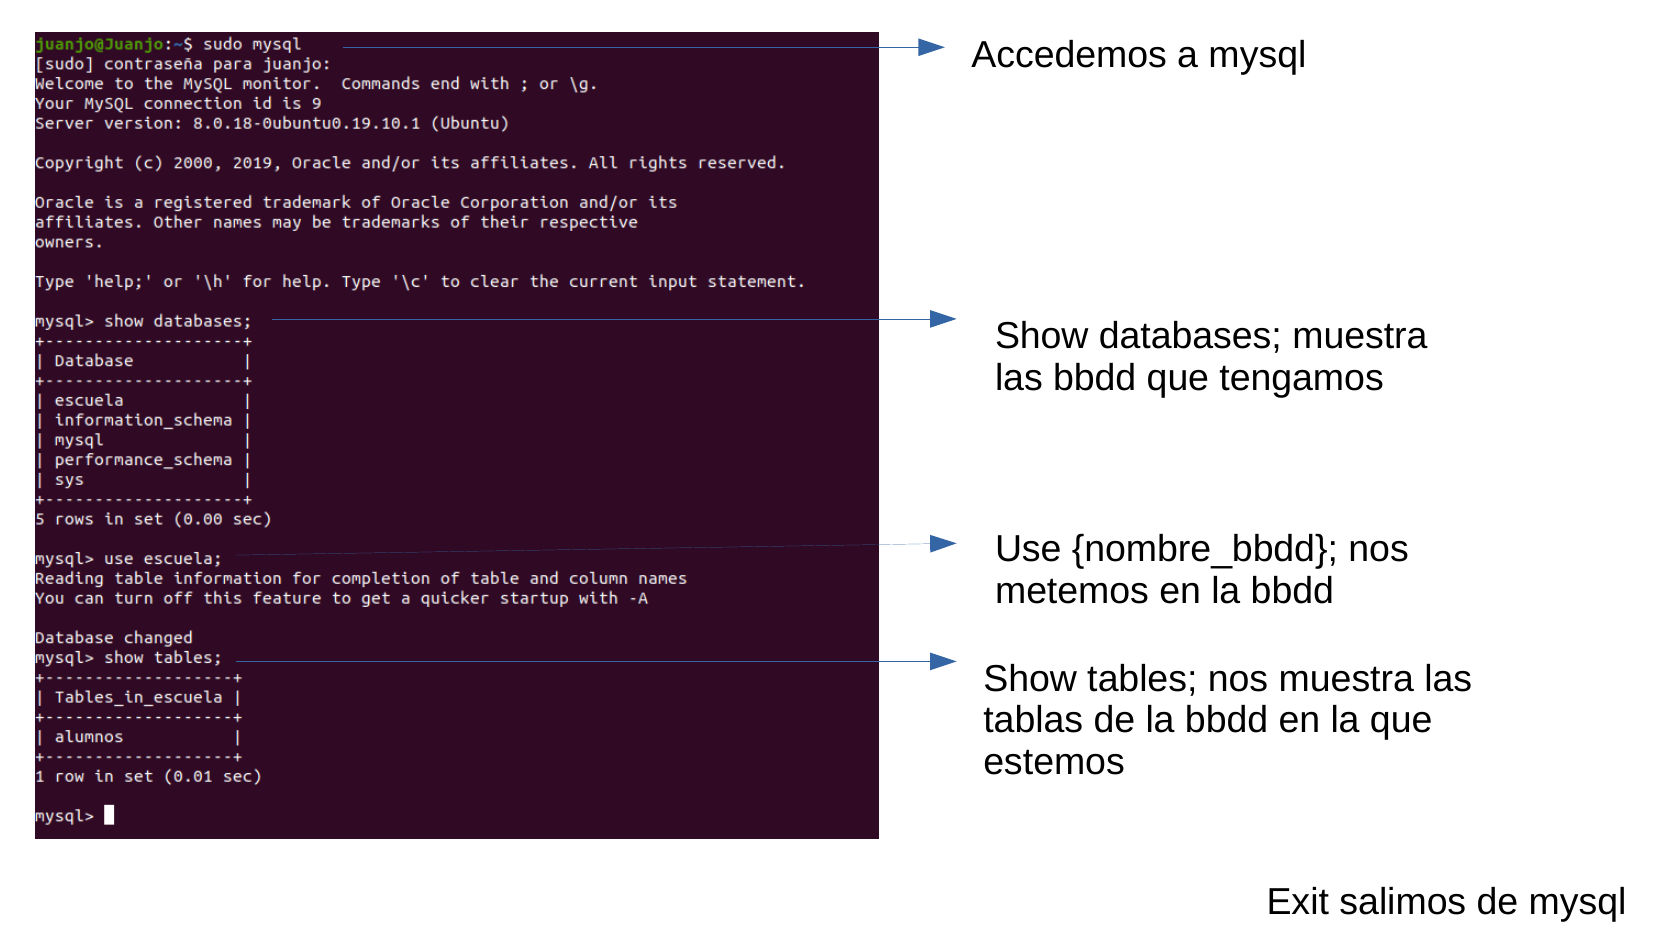

Accedemos a mysql
Show databases; muestra las bbdd que tengamos
Use {nombre_bbdd}; nos metemos en la bbdd
Show tables; nos muestra las tablas de la bbdd en la que estemos
Exit salimos de mysql